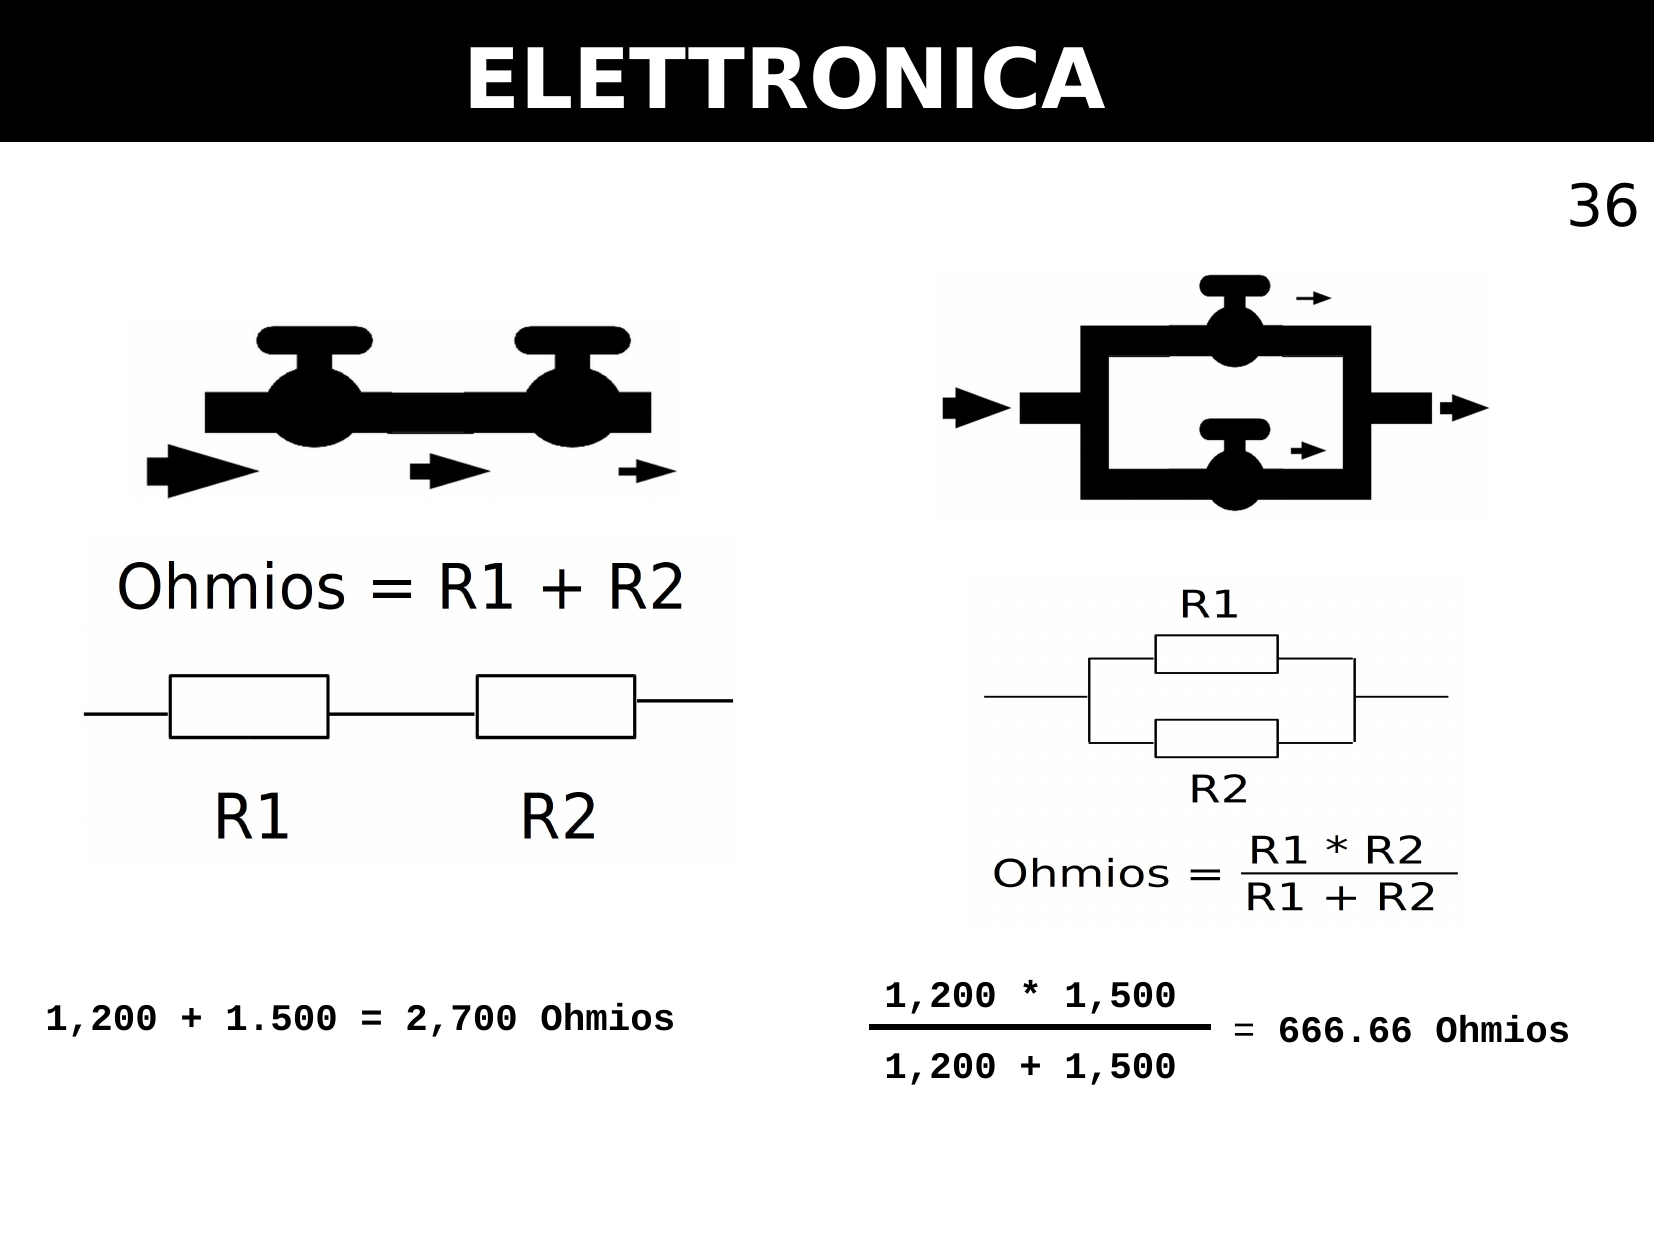

ELETTRONICA
36
1,200 * 1,500
1,200 + 1.500 = 2,700 Ohmios
= 666.66 Ohmios
1,200 + 1,500